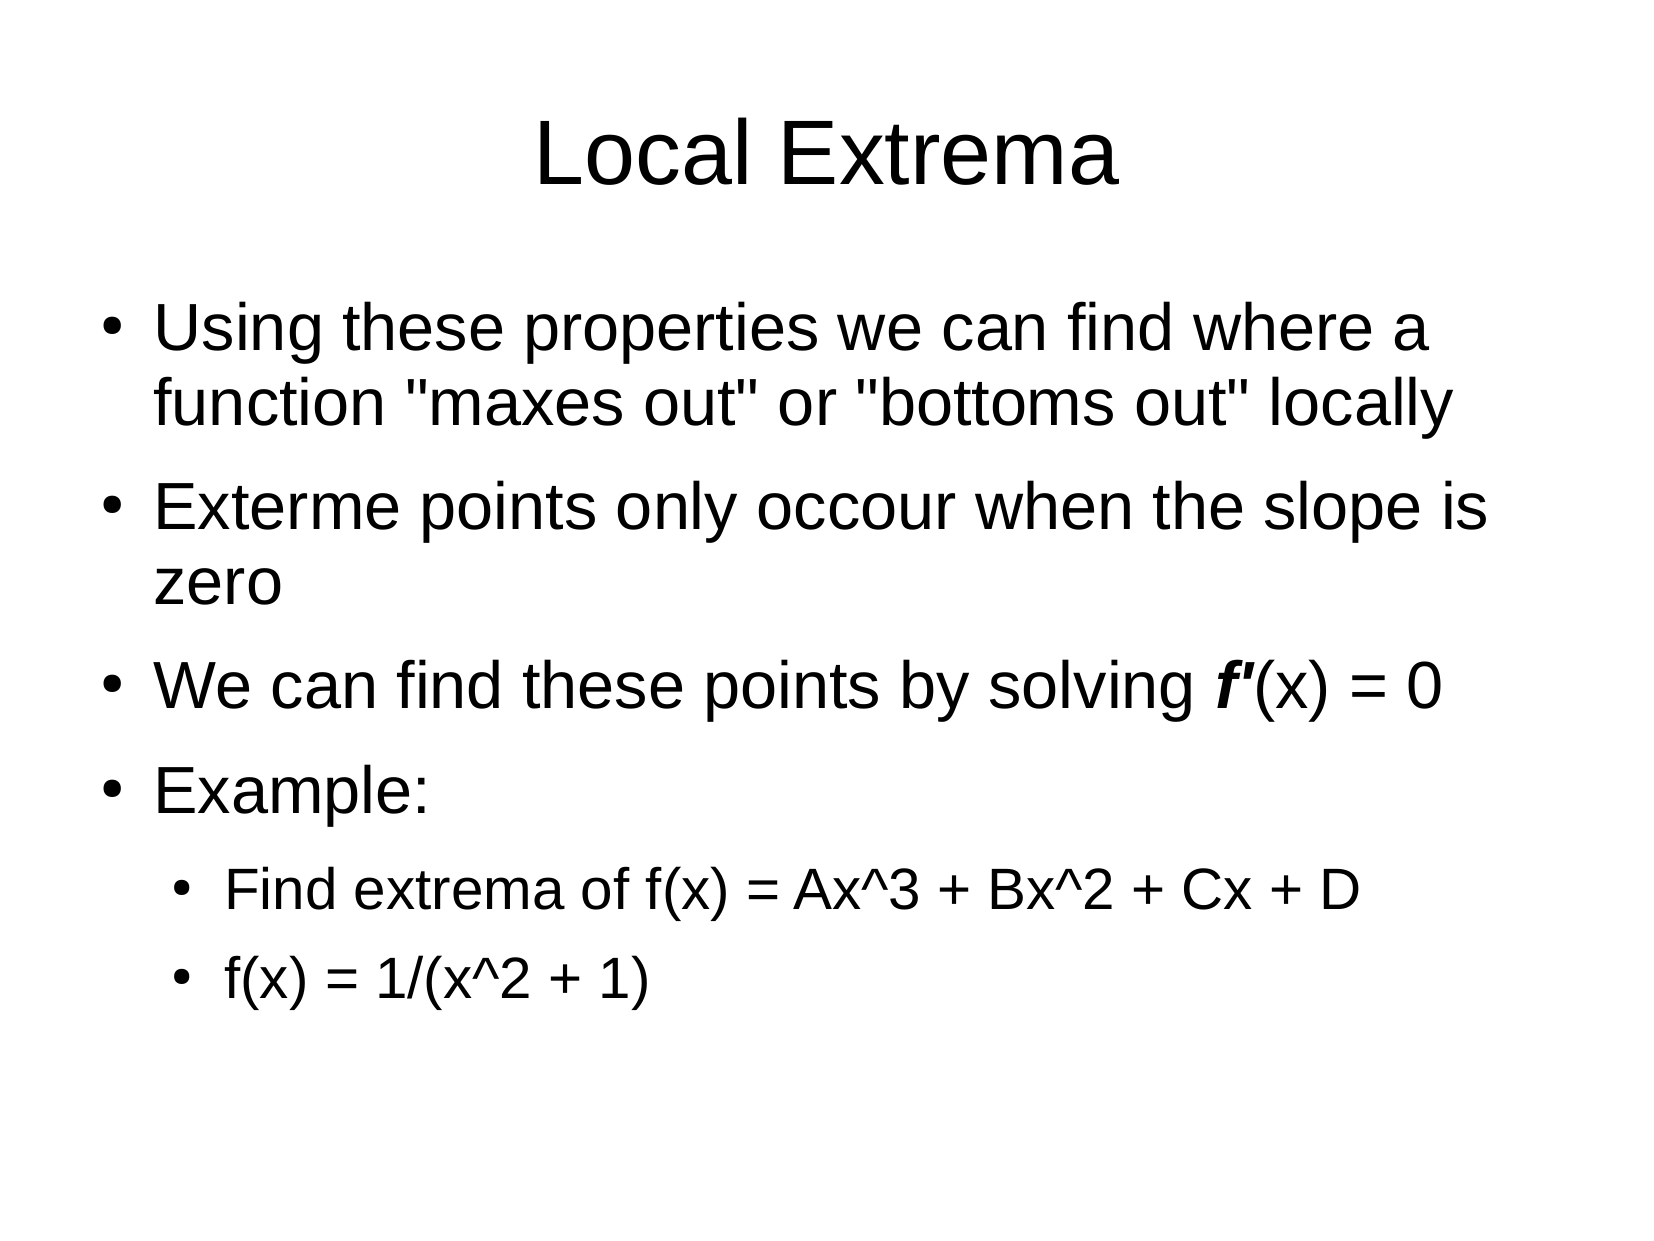

# Local Extrema
Using these properties we can find where a function "maxes out" or "bottoms out" locally
Exterme points only occour when the slope is zero
We can find these points by solving f'(x) = 0
Example:
Find extrema of f(x) = Ax^3 + Bx^2 + Cx + D
f(x) = 1/(x^2 + 1)